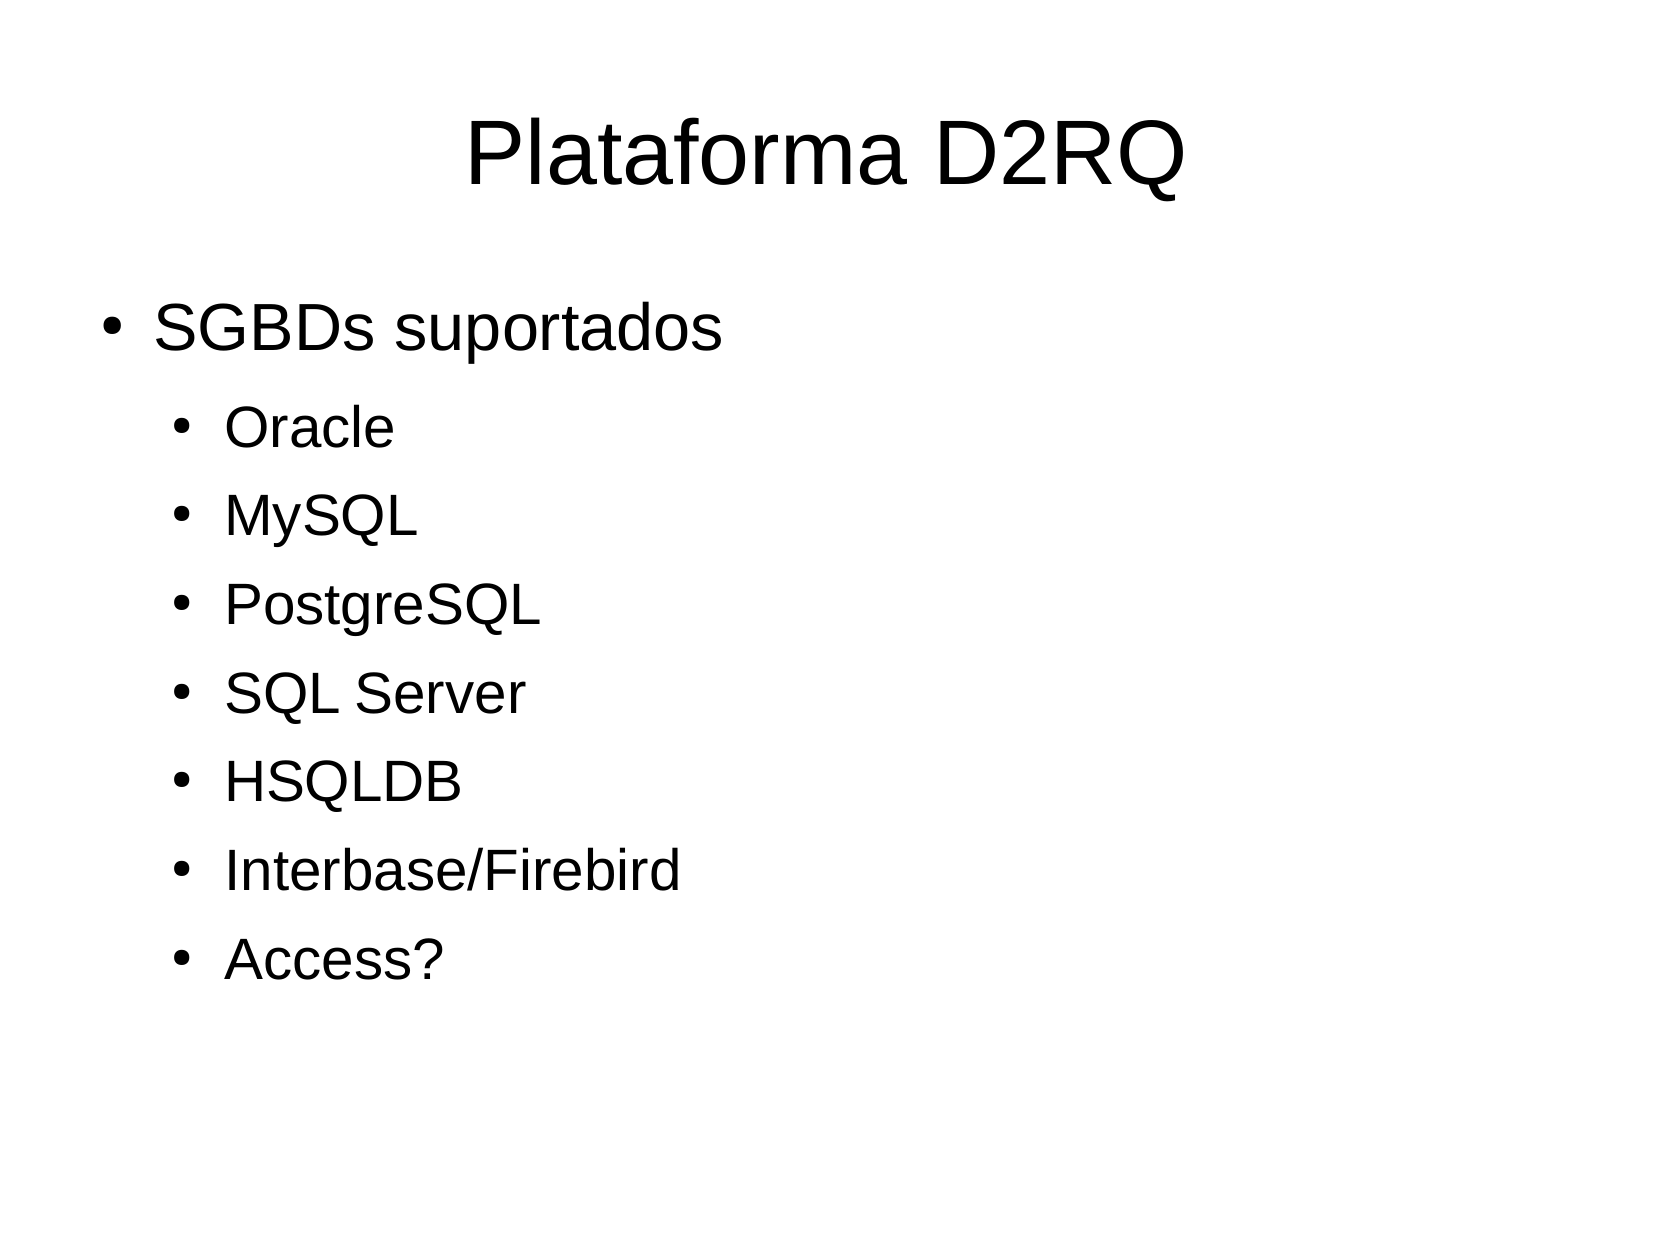

# Plataforma D2RQ
SGBDs suportados
Oracle
MySQL
PostgreSQL
SQL Server
HSQLDB
Interbase/Firebird
Access?